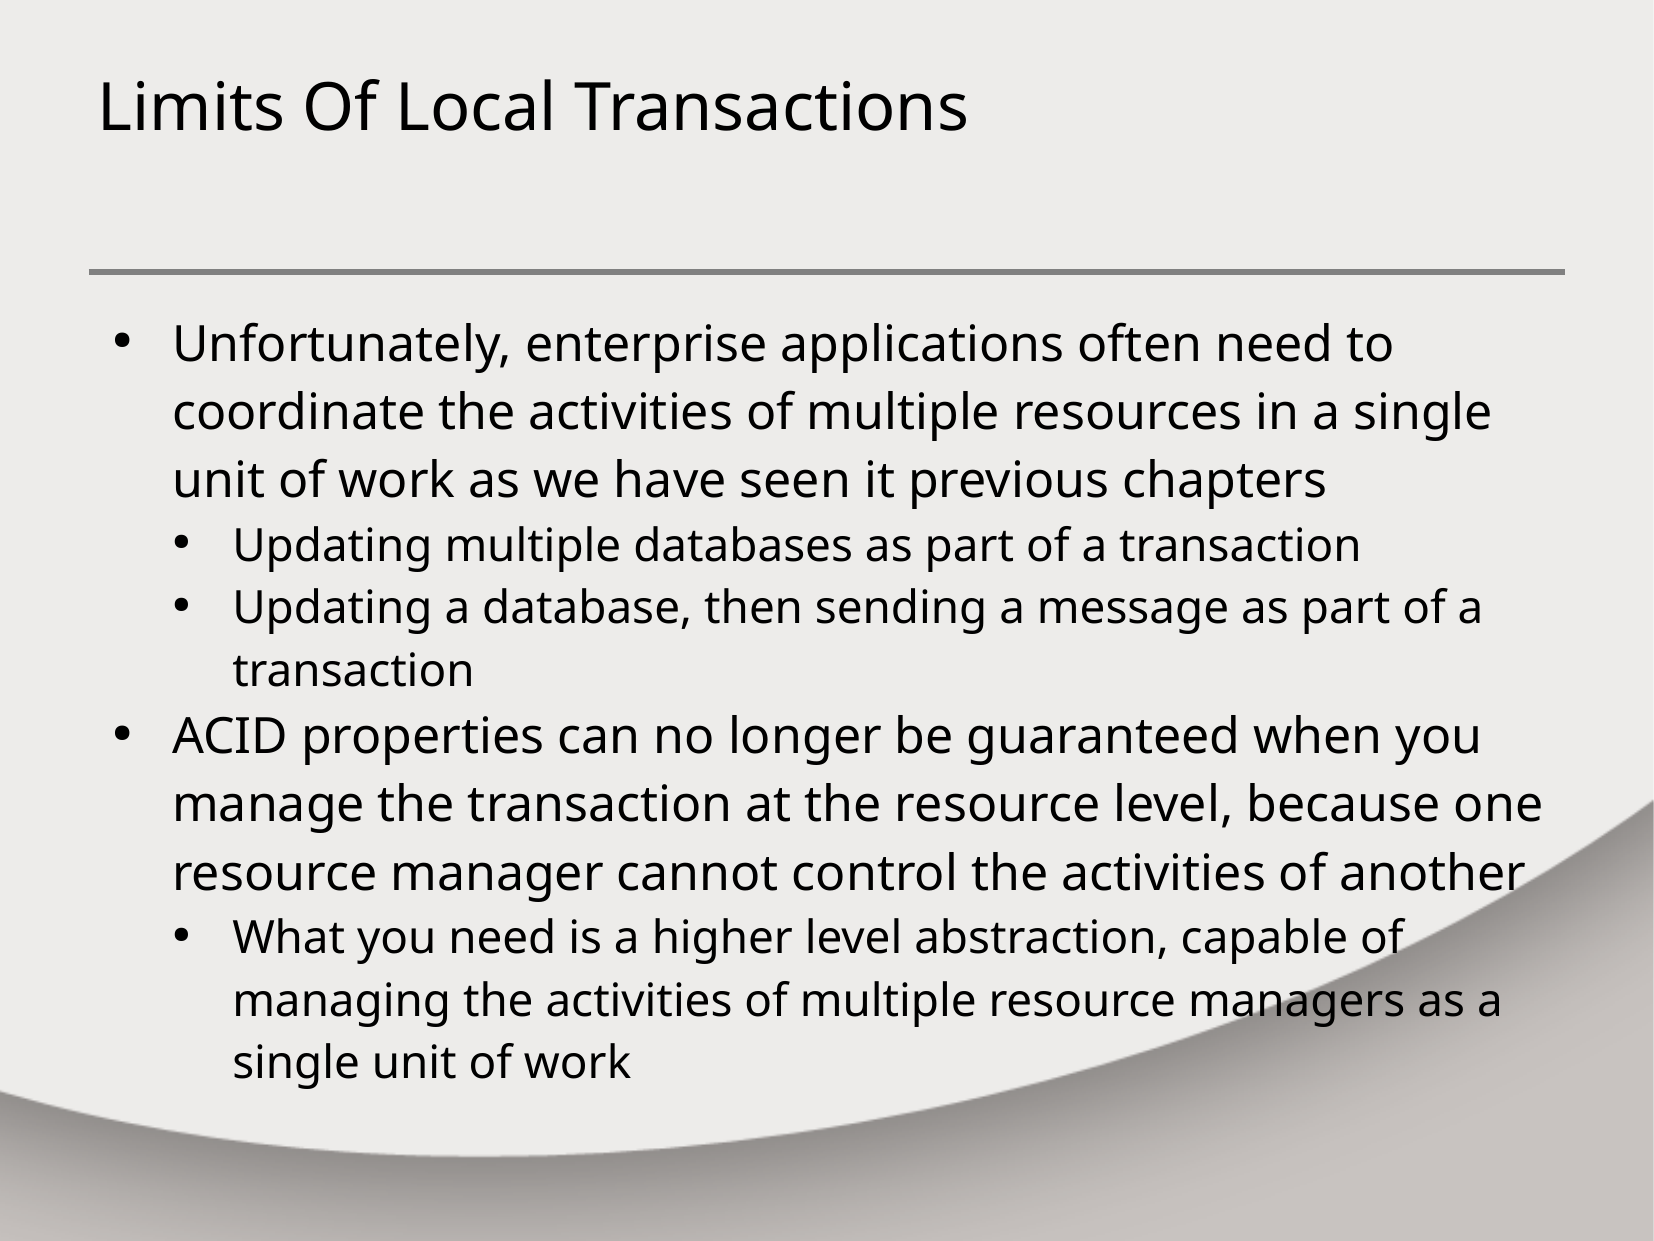

# Limits Of Local Transactions
Unfortunately, enterprise applications often need to coordinate the activities of multiple resources in a single unit of work as we have seen it previous chapters
Updating multiple databases as part of a transaction
Updating a database, then sending a message as part of a transaction
ACID properties can no longer be guaranteed when you manage the transaction at the resource level, because one resource manager cannot control the activities of another
What you need is a higher level abstraction, capable of managing the activities of multiple resource managers as a single unit of work